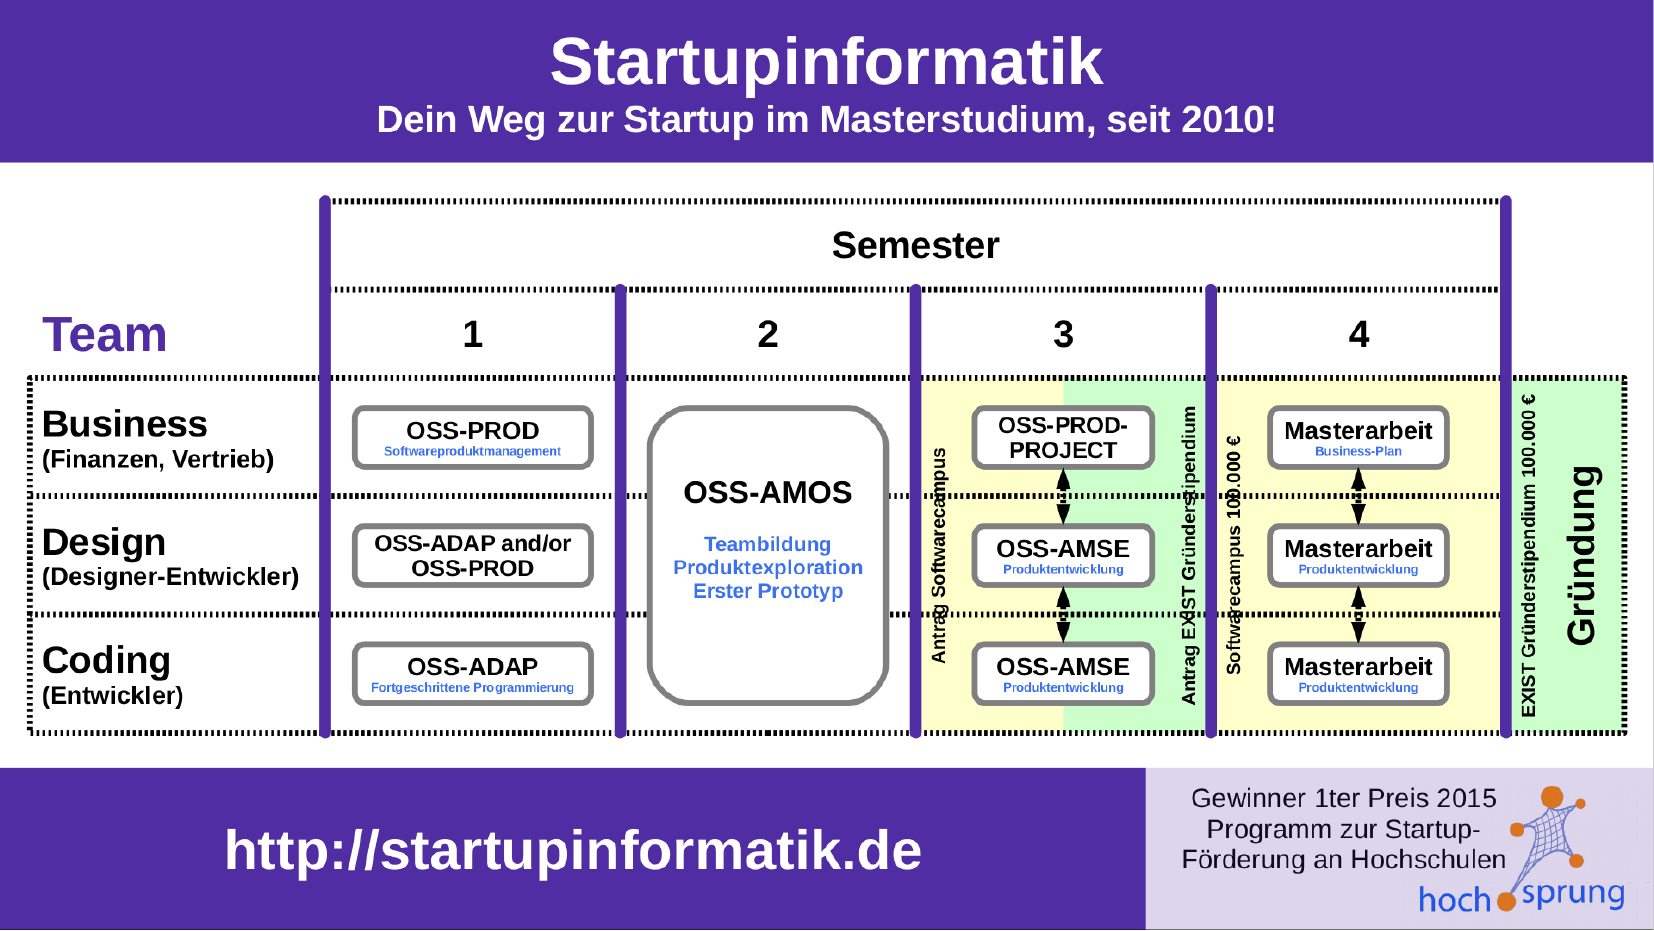

Free / Libre and Open Source Software
© 2019 Dirk Riehle - Some Rights Reserved
8